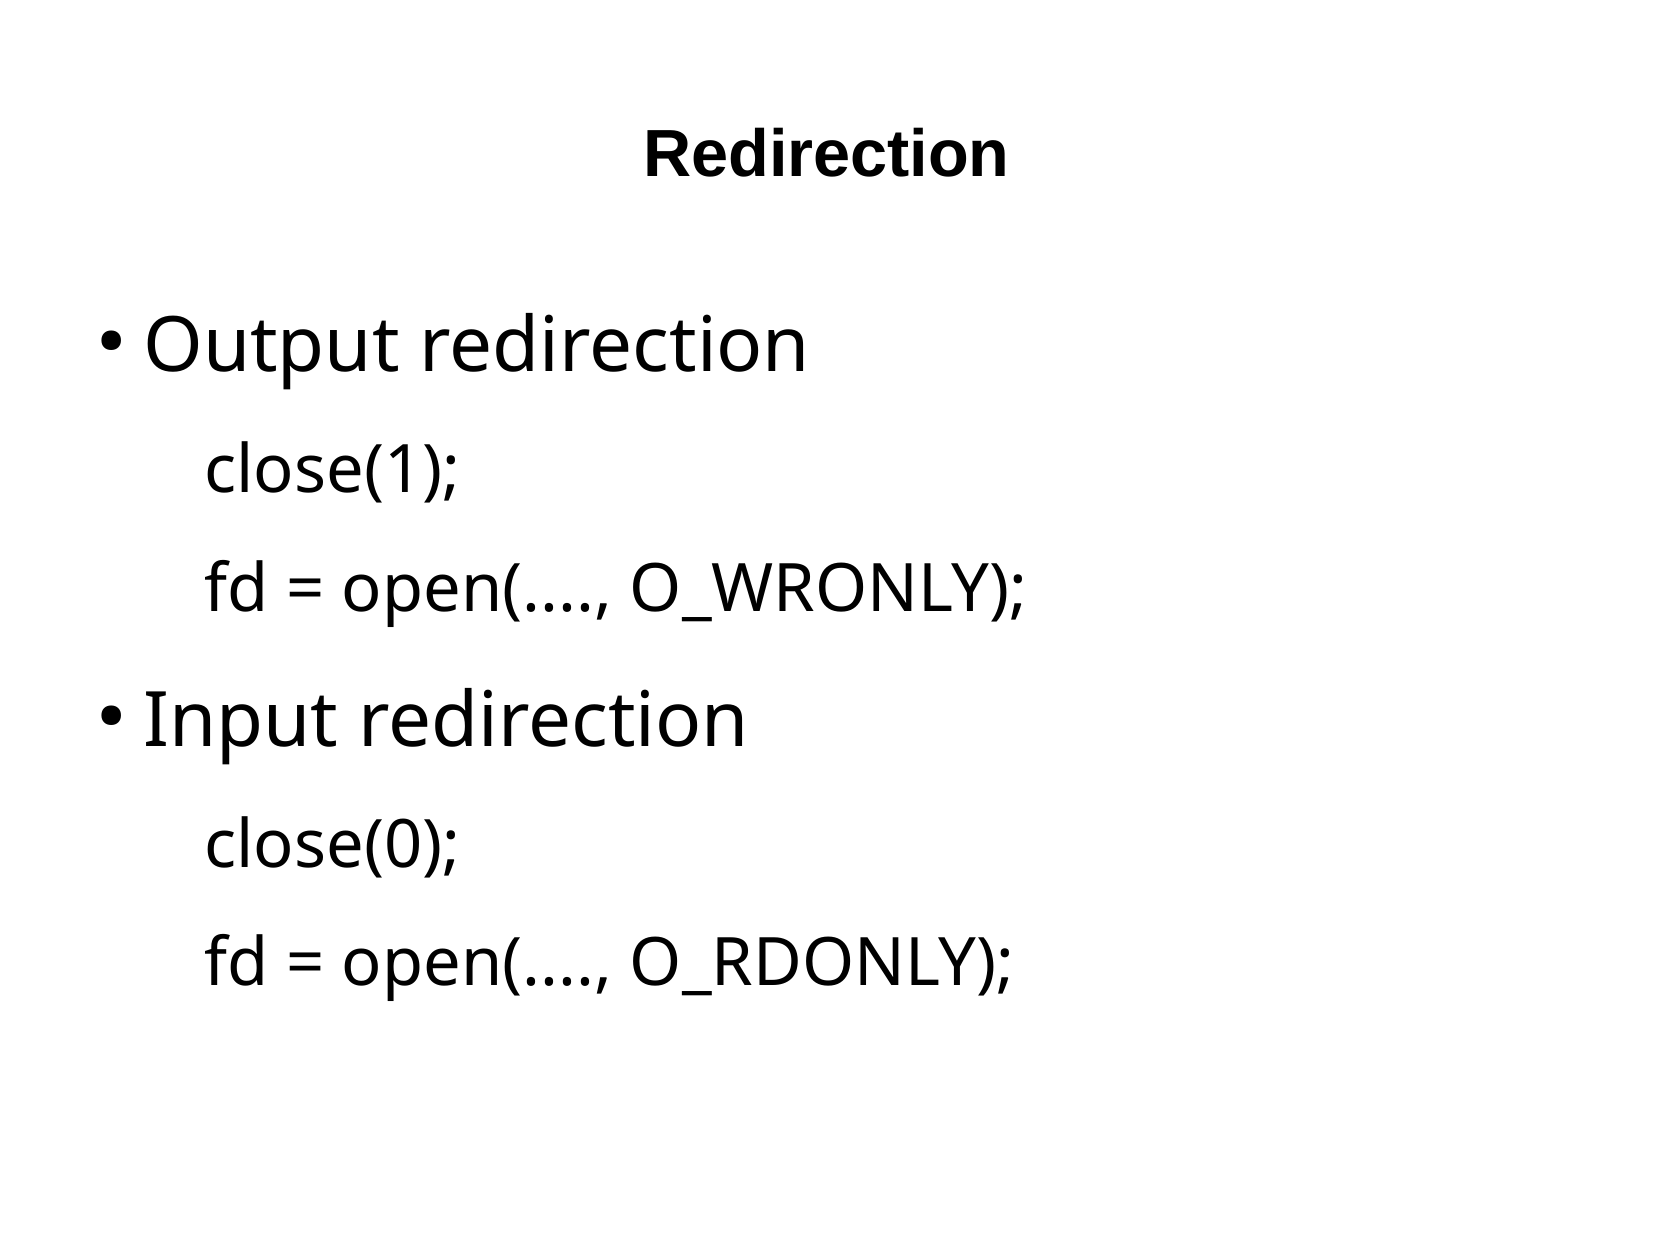

# Redirection
Output redirection
close(1);
fd = open(...., O_WRONLY);
Input redirection
close(0);
fd = open(...., O_RDONLY);